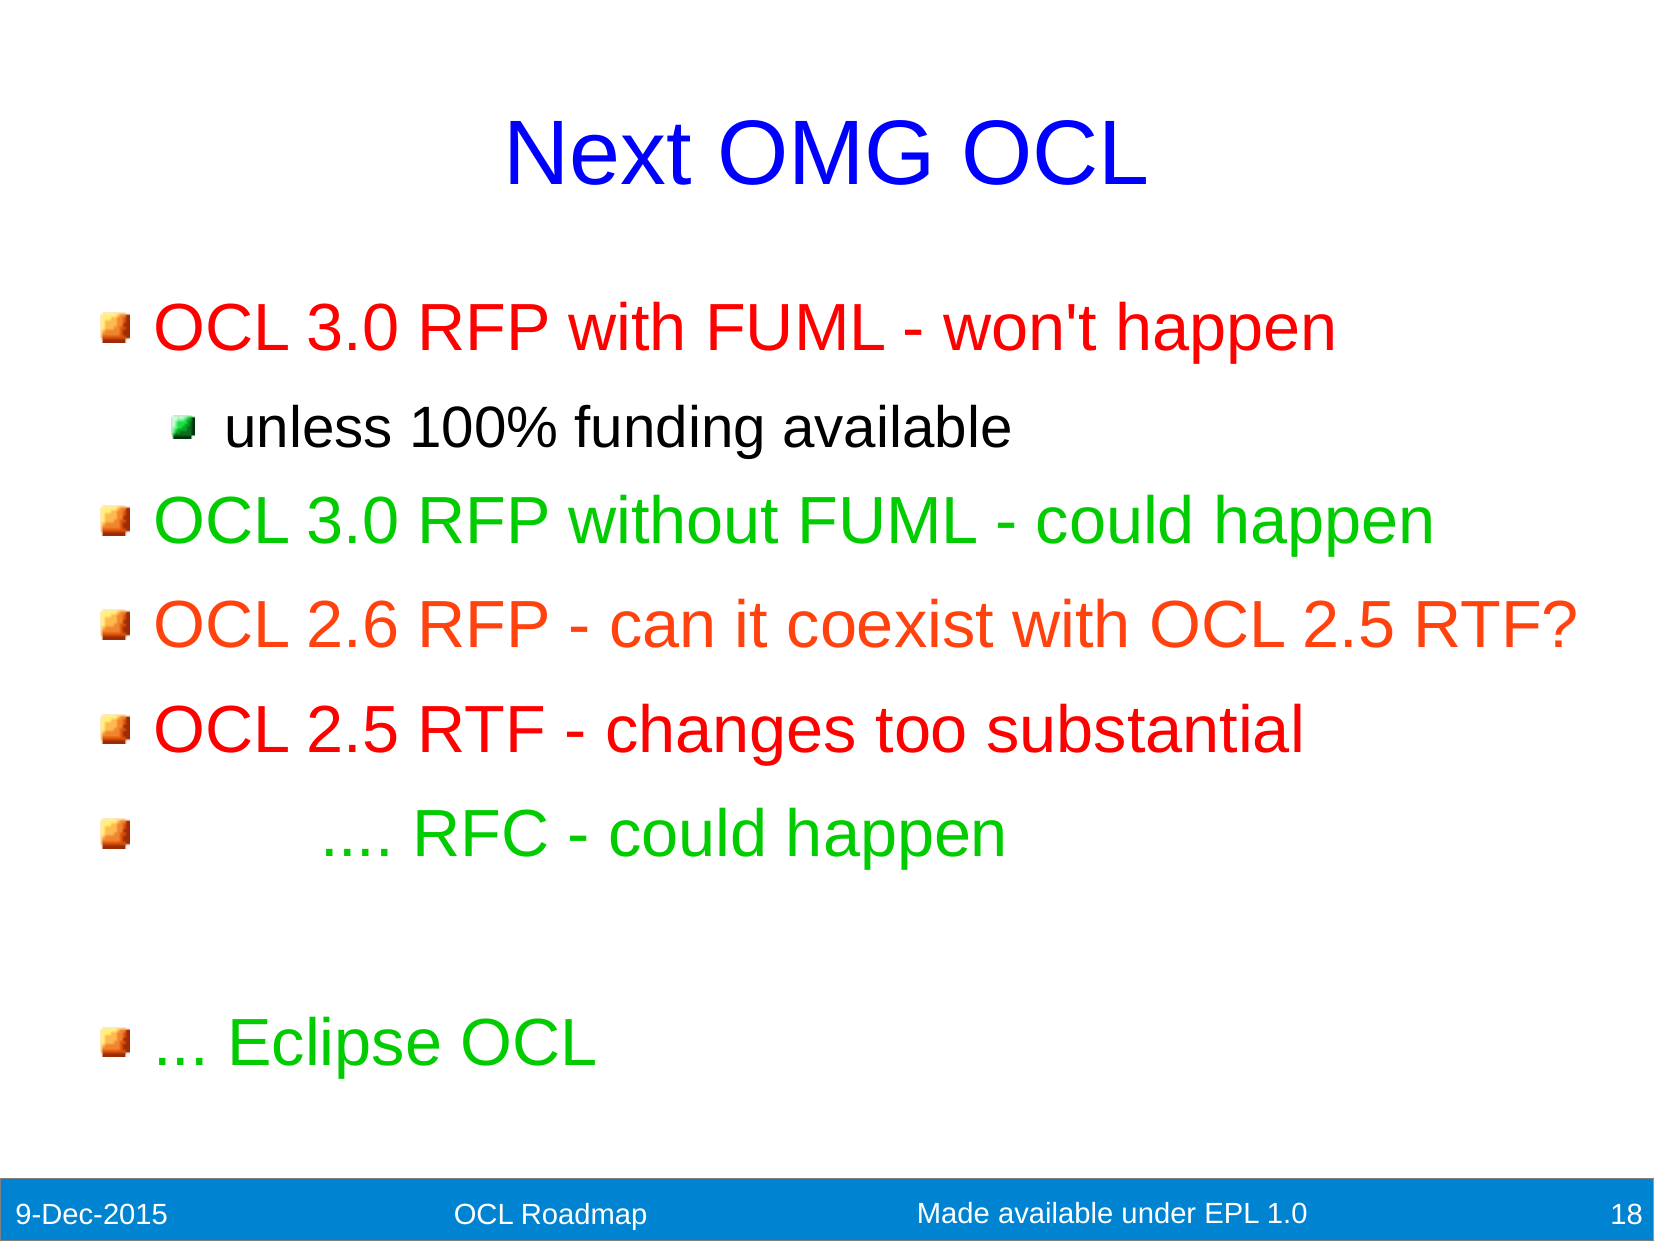

# Next OMG OCL
OCL 3.0 RFP with FUML - won't happen
unless 100% funding available
OCL 3.0 RFP without FUML - could happen
OCL 2.6 RFP - can it coexist with OCL 2.5 RTF?
OCL 2.5 RTF - changes too substantial
 .... RFC - could happen
... Eclipse OCL
9-Dec-2015
OCL Roadmap
18